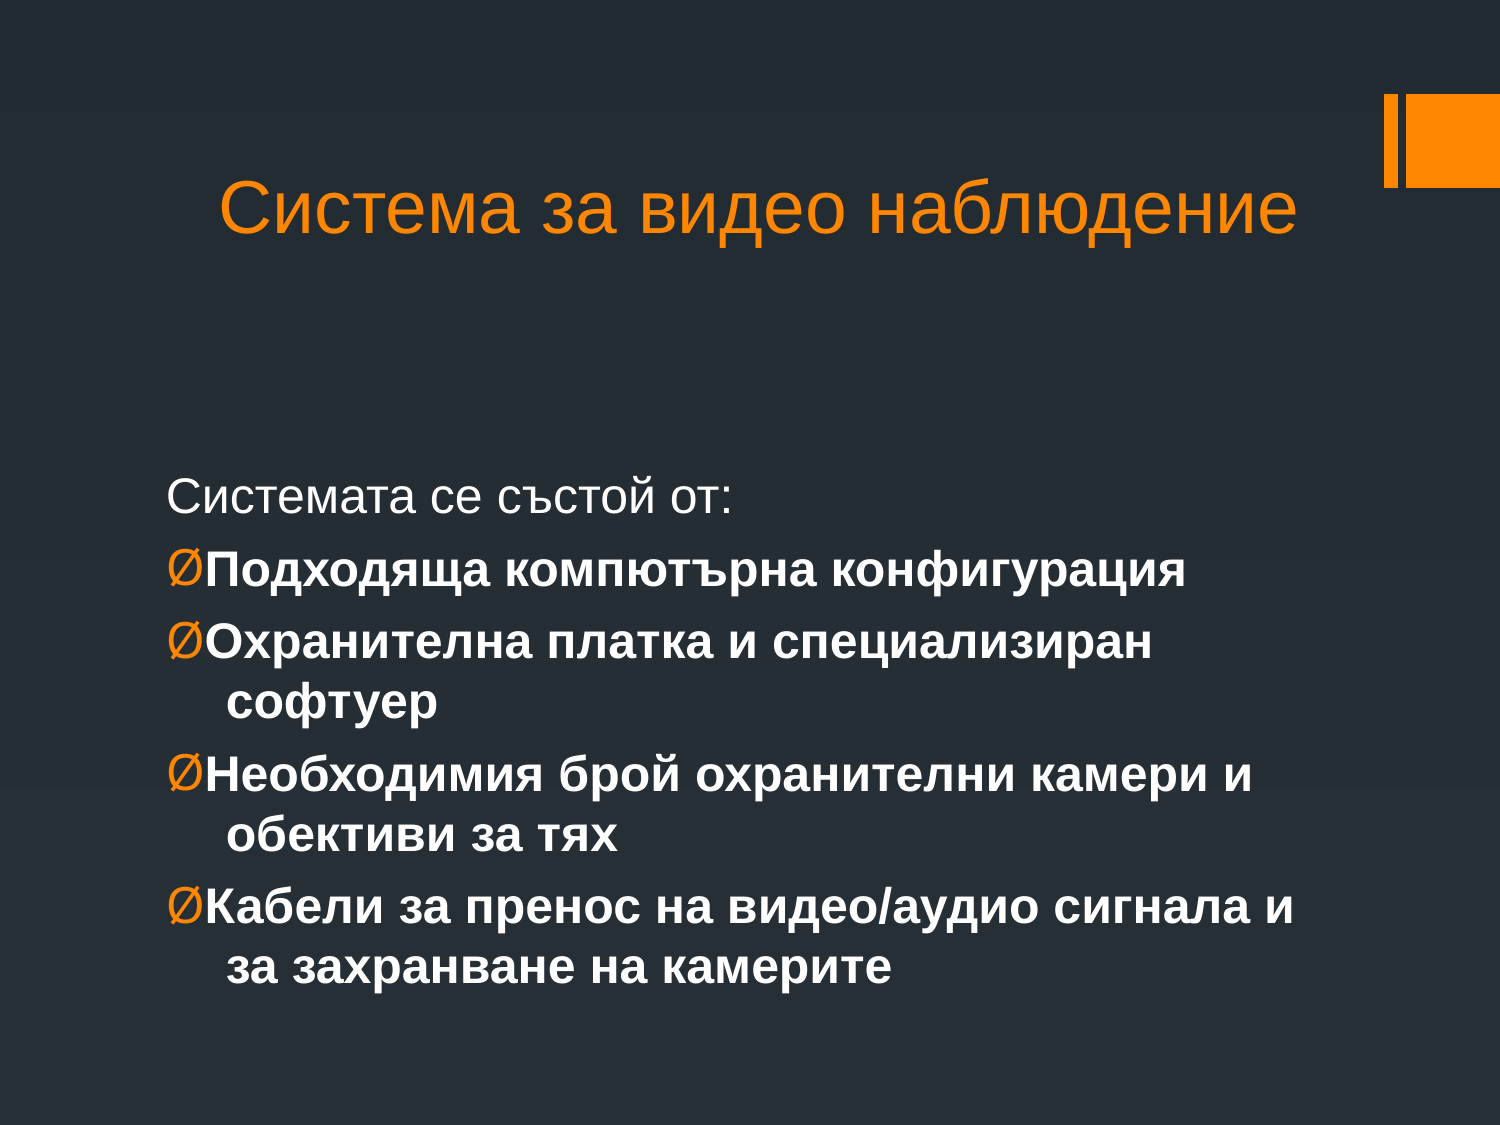

# Система за видео наблюдение
Системата се състой от:
Подходяща компютърна конфигурация
Охранителна платка и специализиран софтуер
Необходимия брой охранителни камери и обективи за тях
Кабели за пренос на видео/аудио сигнала и за захранване на камерите